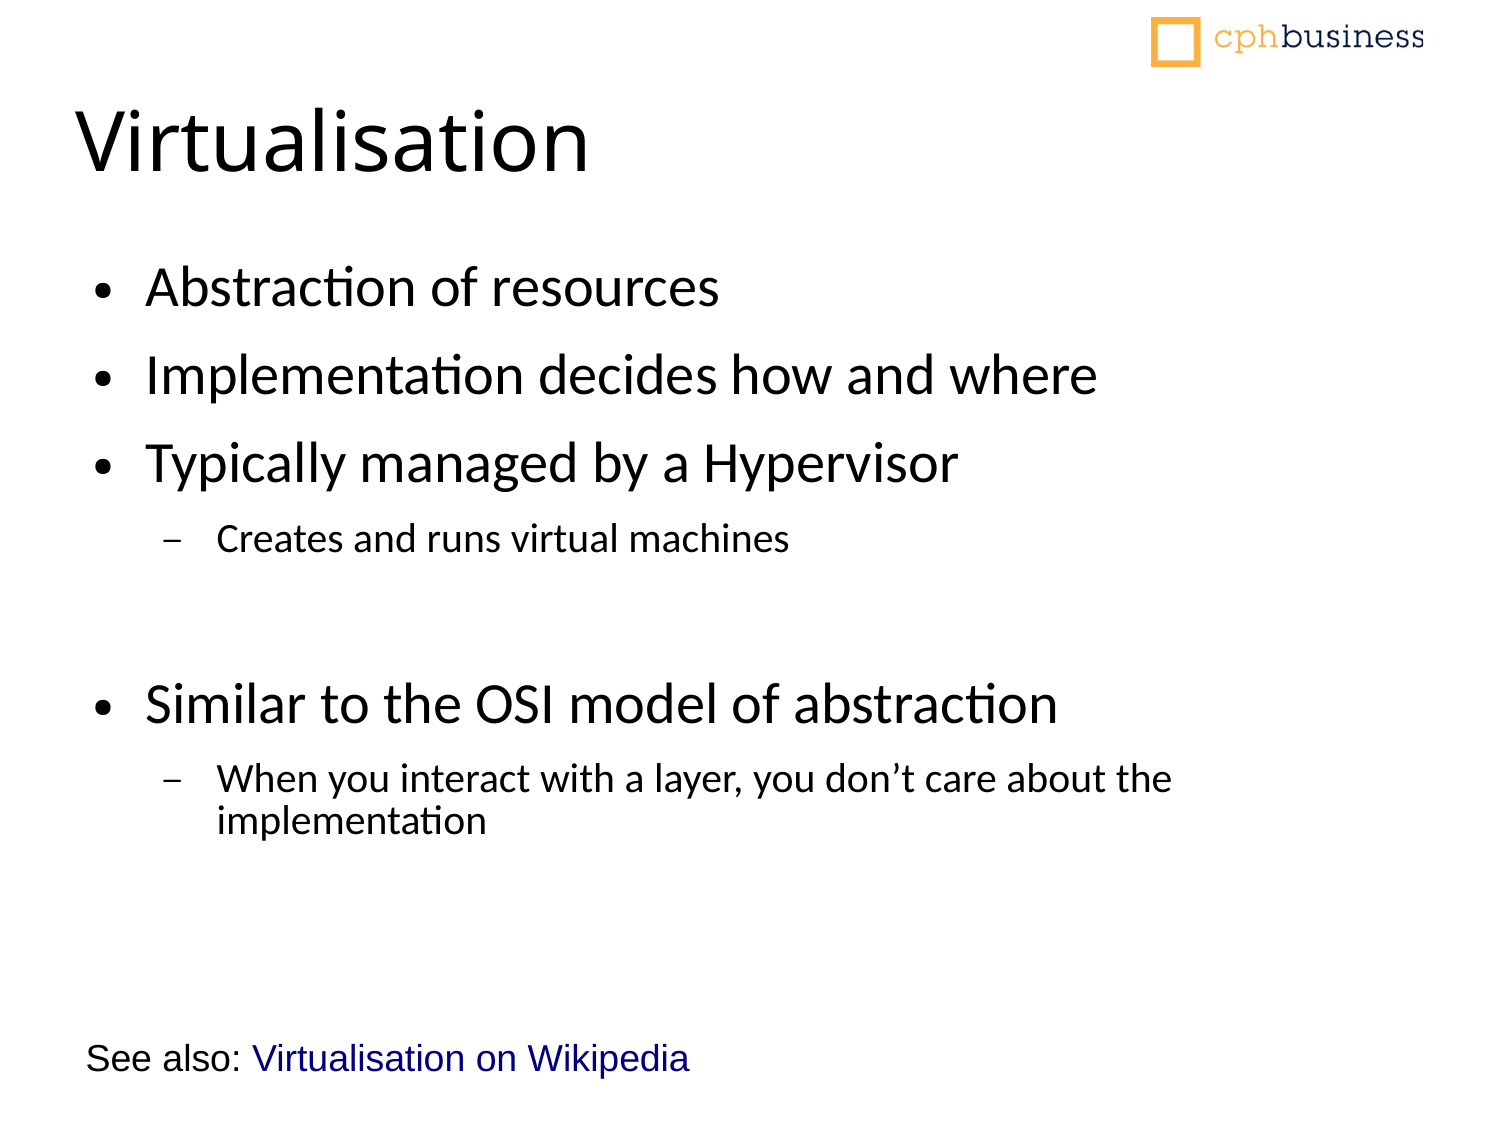

# Virtualisation
Abstraction of resources
Implementation decides how and where
Typically managed by a Hypervisor
Creates and runs virtual machines
Similar to the OSI model of abstraction
When you interact with a layer, you don’t care about the implementation
See also: Virtualisation on Wikipedia